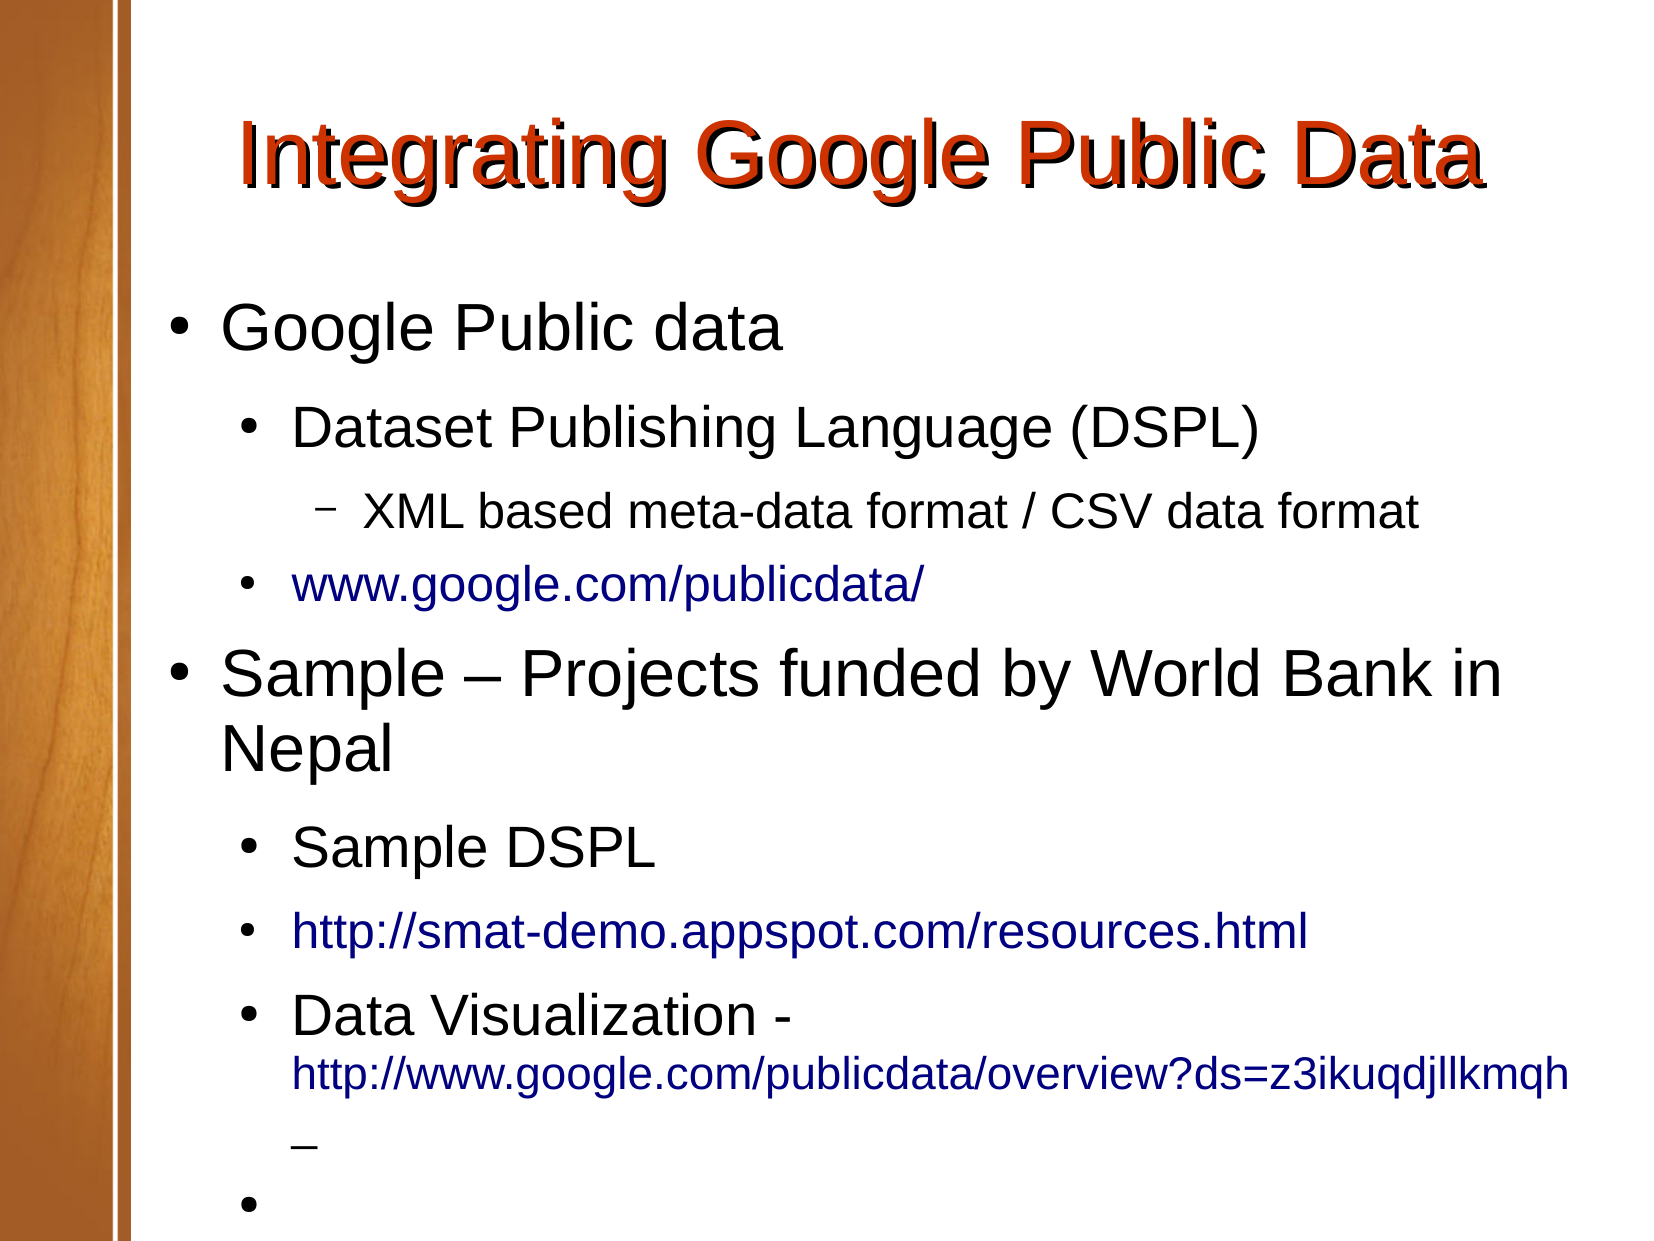

# Integrating Google Public Data
Google Public data
Dataset Publishing Language (DSPL)
XML based meta-data format / CSV data format
www.google.com/publicdata/
Sample – Projects funded by World Bank in Nepal
Sample DSPL
http://smat-demo.appspot.com/resources.html
Data Visualization - http://www.google.com/publicdata/overview?ds=z3ikuqdjllkmqh_